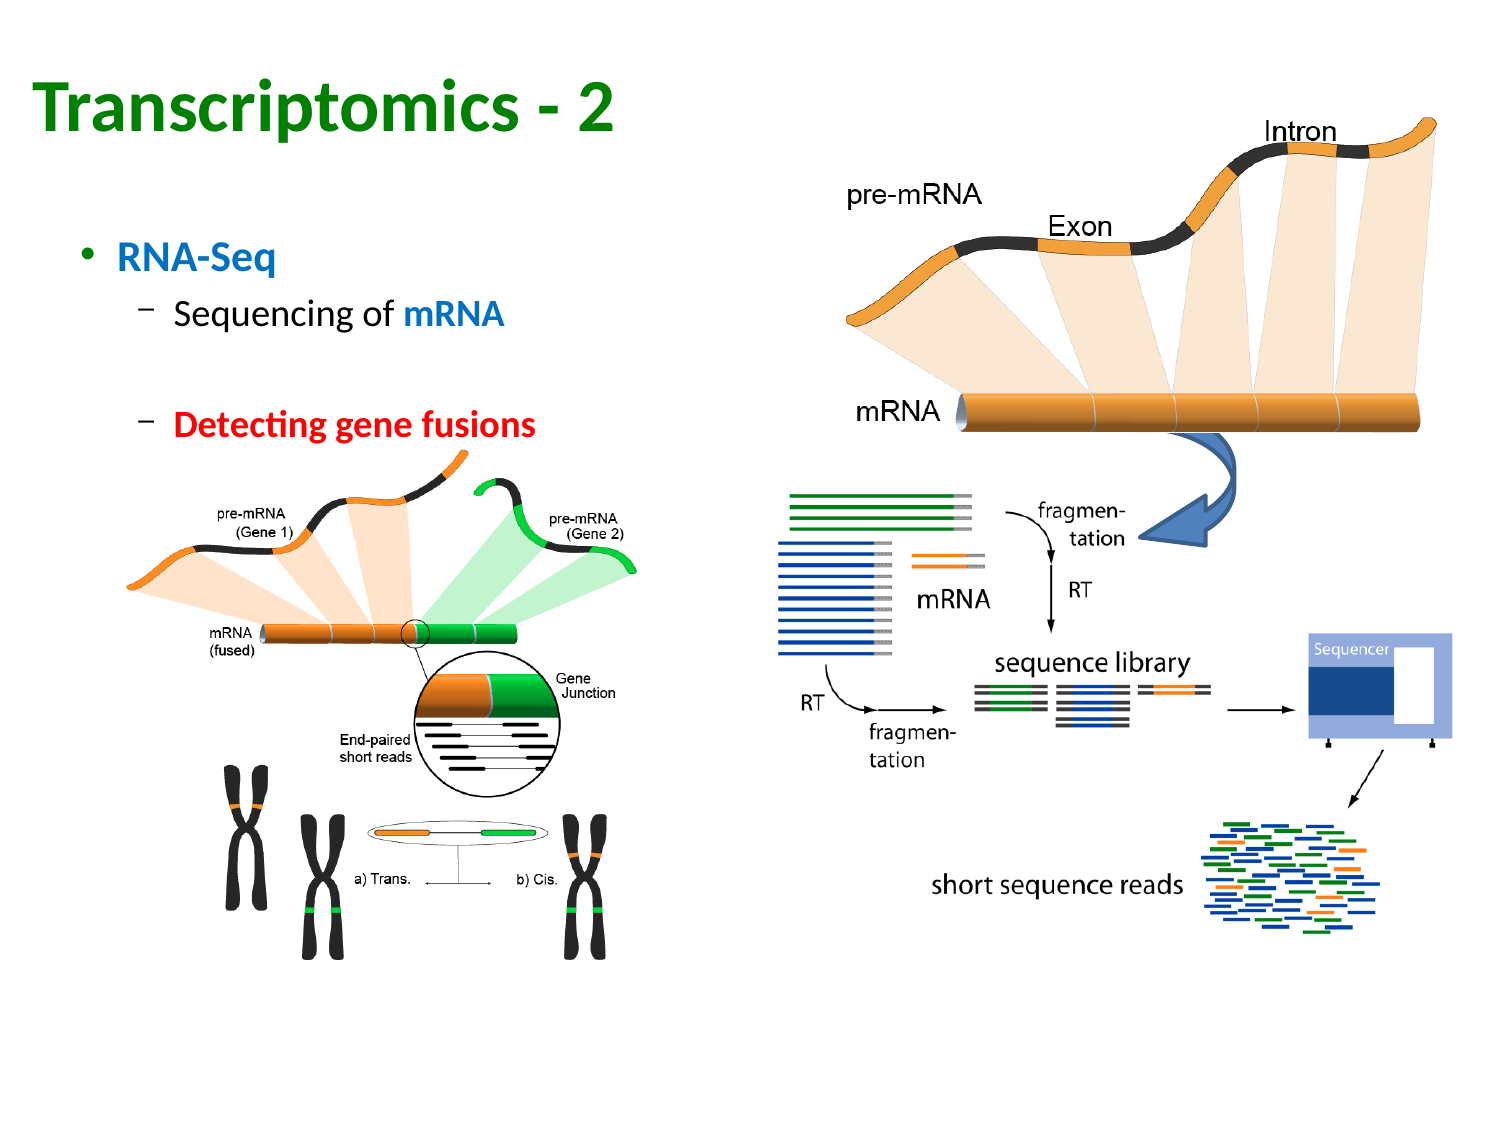

# Transcriptomics - 2
RNA-Seq
Sequencing of mRNA
Detecting gene fusions